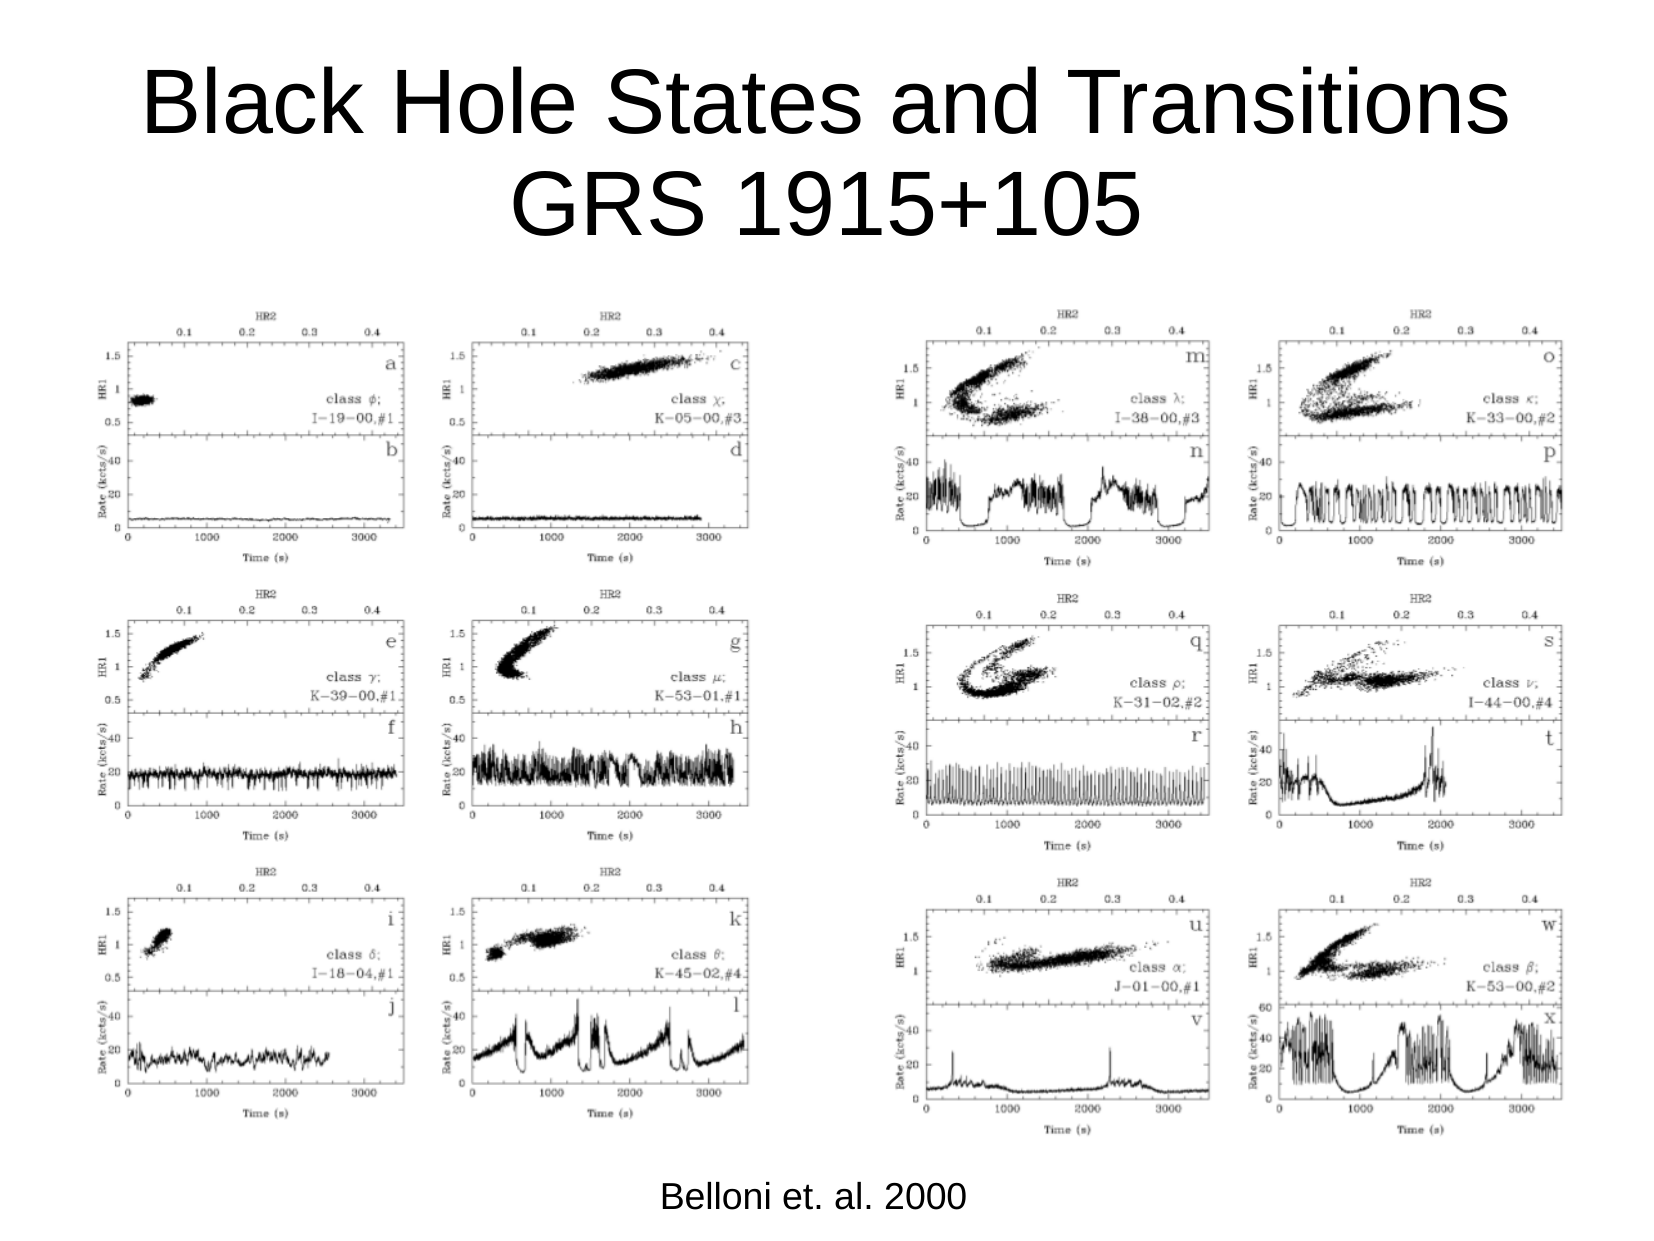

# Black Hole States and Transitions GRS 1915+105
Belloni et. al. 2000